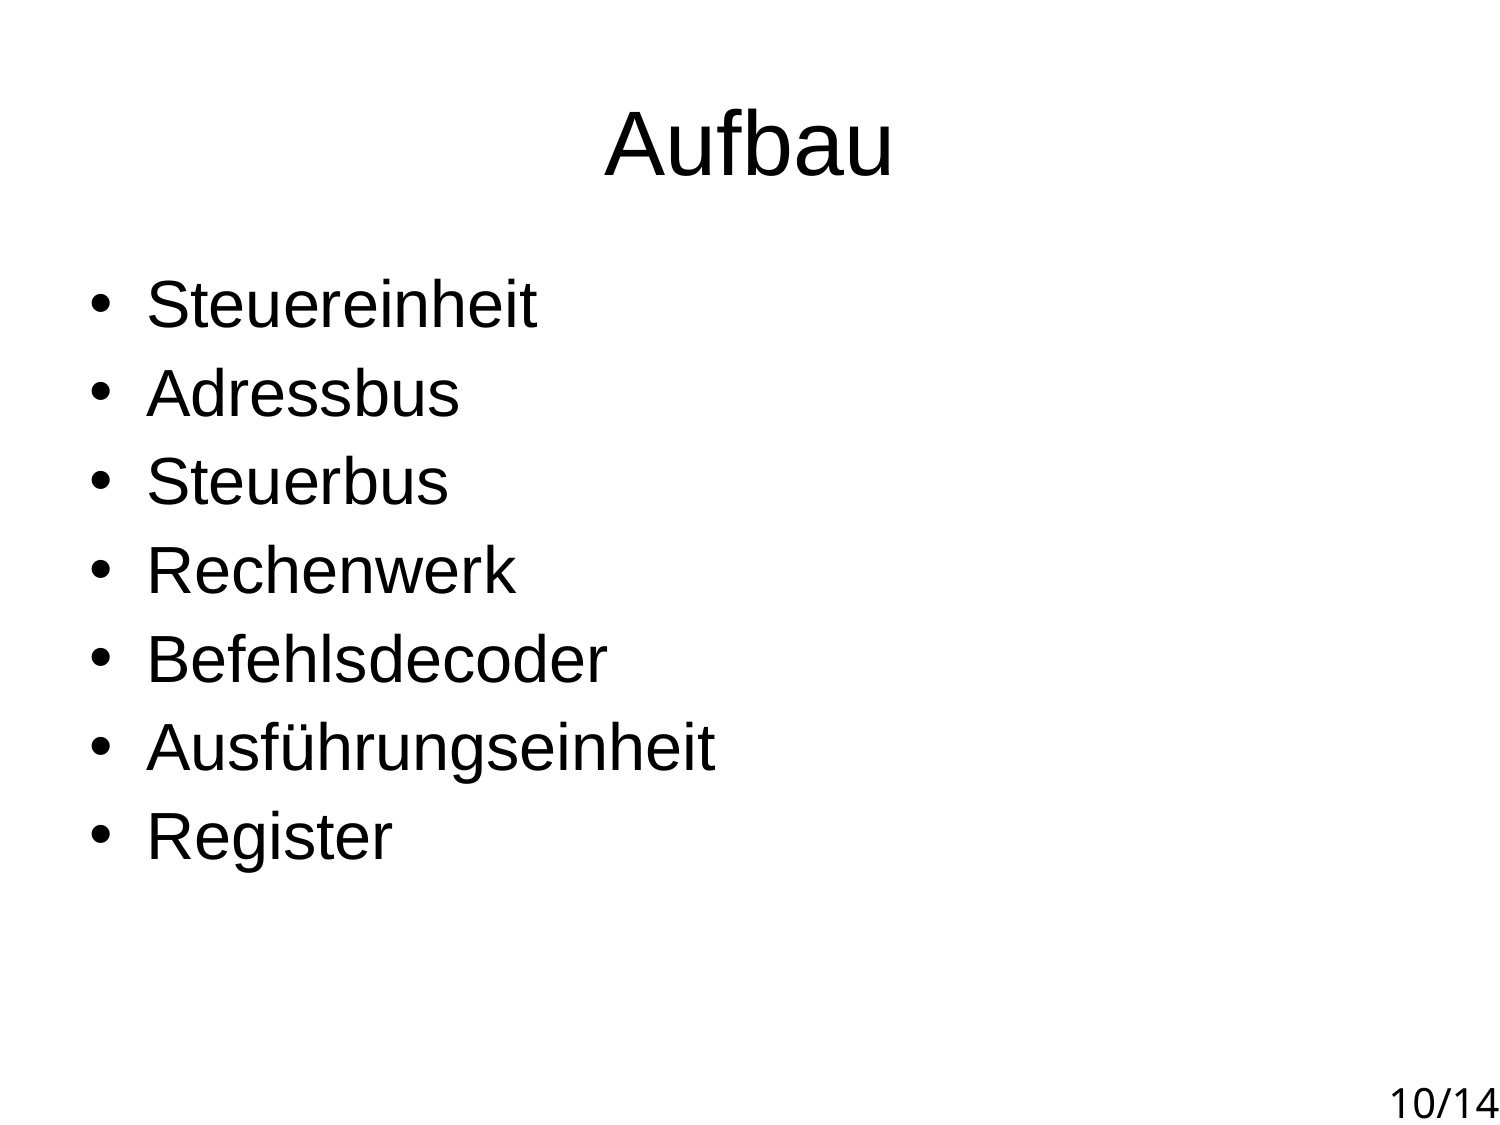

# Aufbau
Steuereinheit
Adressbus
Steuerbus
Rechenwerk
Befehlsdecoder
Ausführungseinheit
Register
10